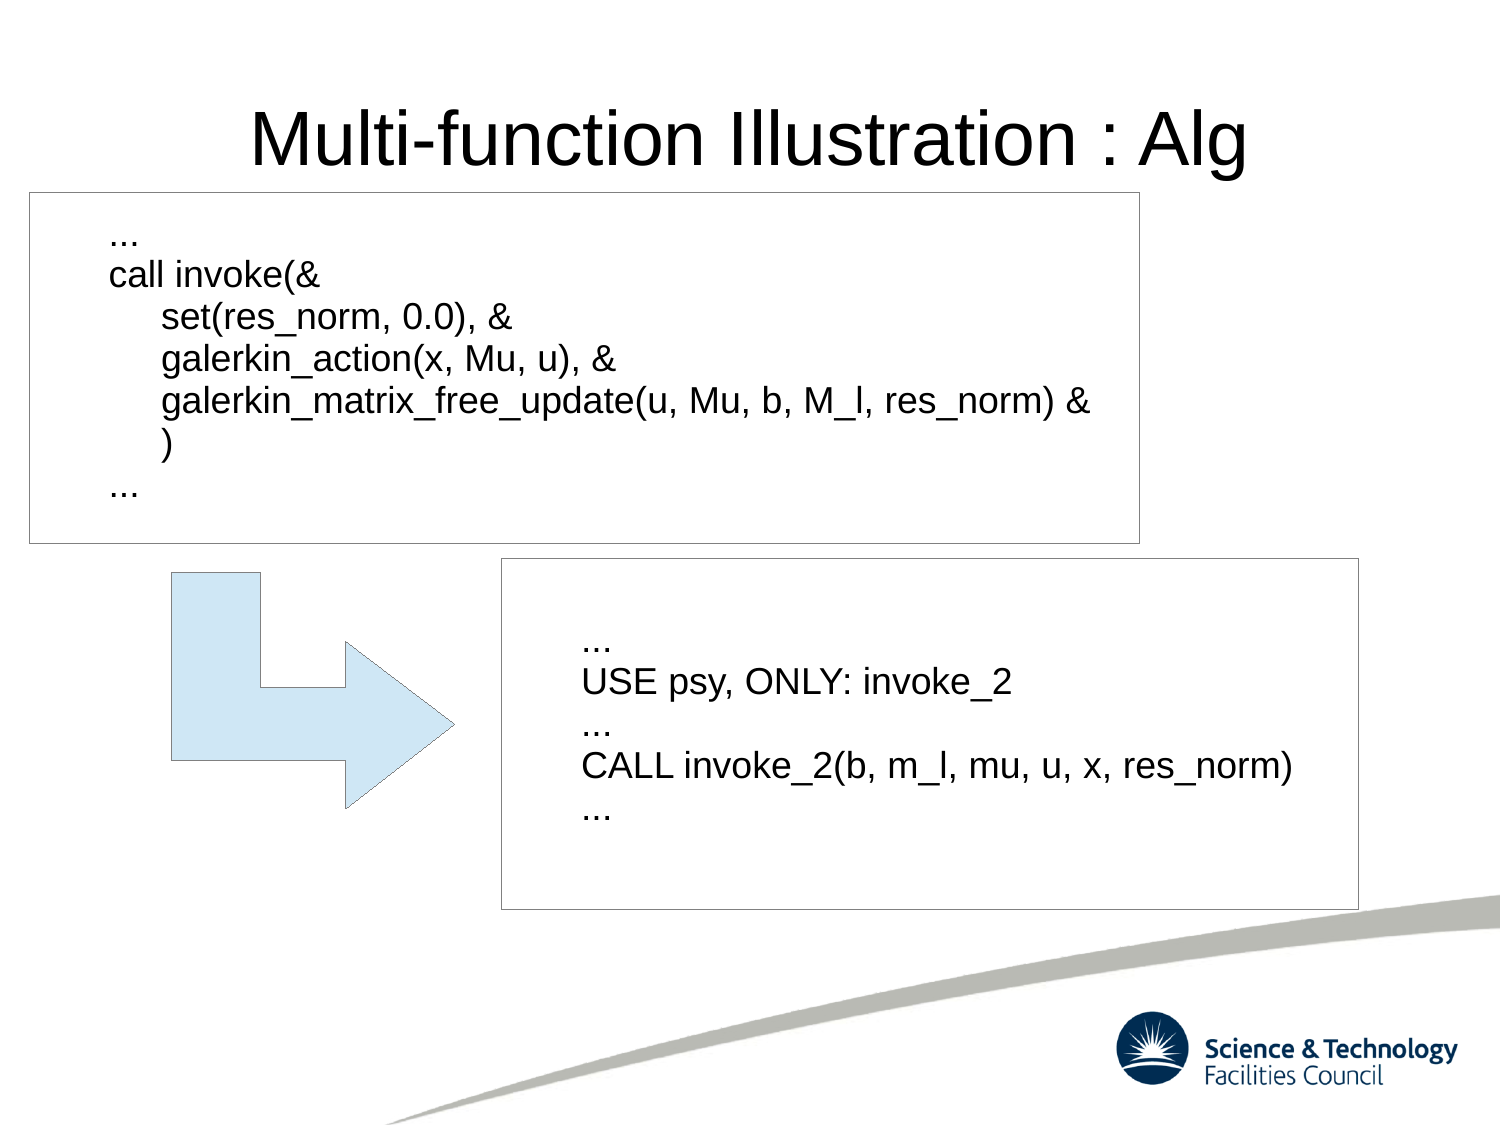

# Multi-function Illustration : Alg
 ...
 call invoke(&
 set(res_norm, 0.0), &
 galerkin_action(x, Mu, u), &
 galerkin_matrix_free_update(u, Mu, b, M_l, res_norm) &
 )
 ...
 ...
 USE psy, ONLY: invoke_2
 ...
 CALL invoke_2(b, m_l, mu, u, x, res_norm)
 ...